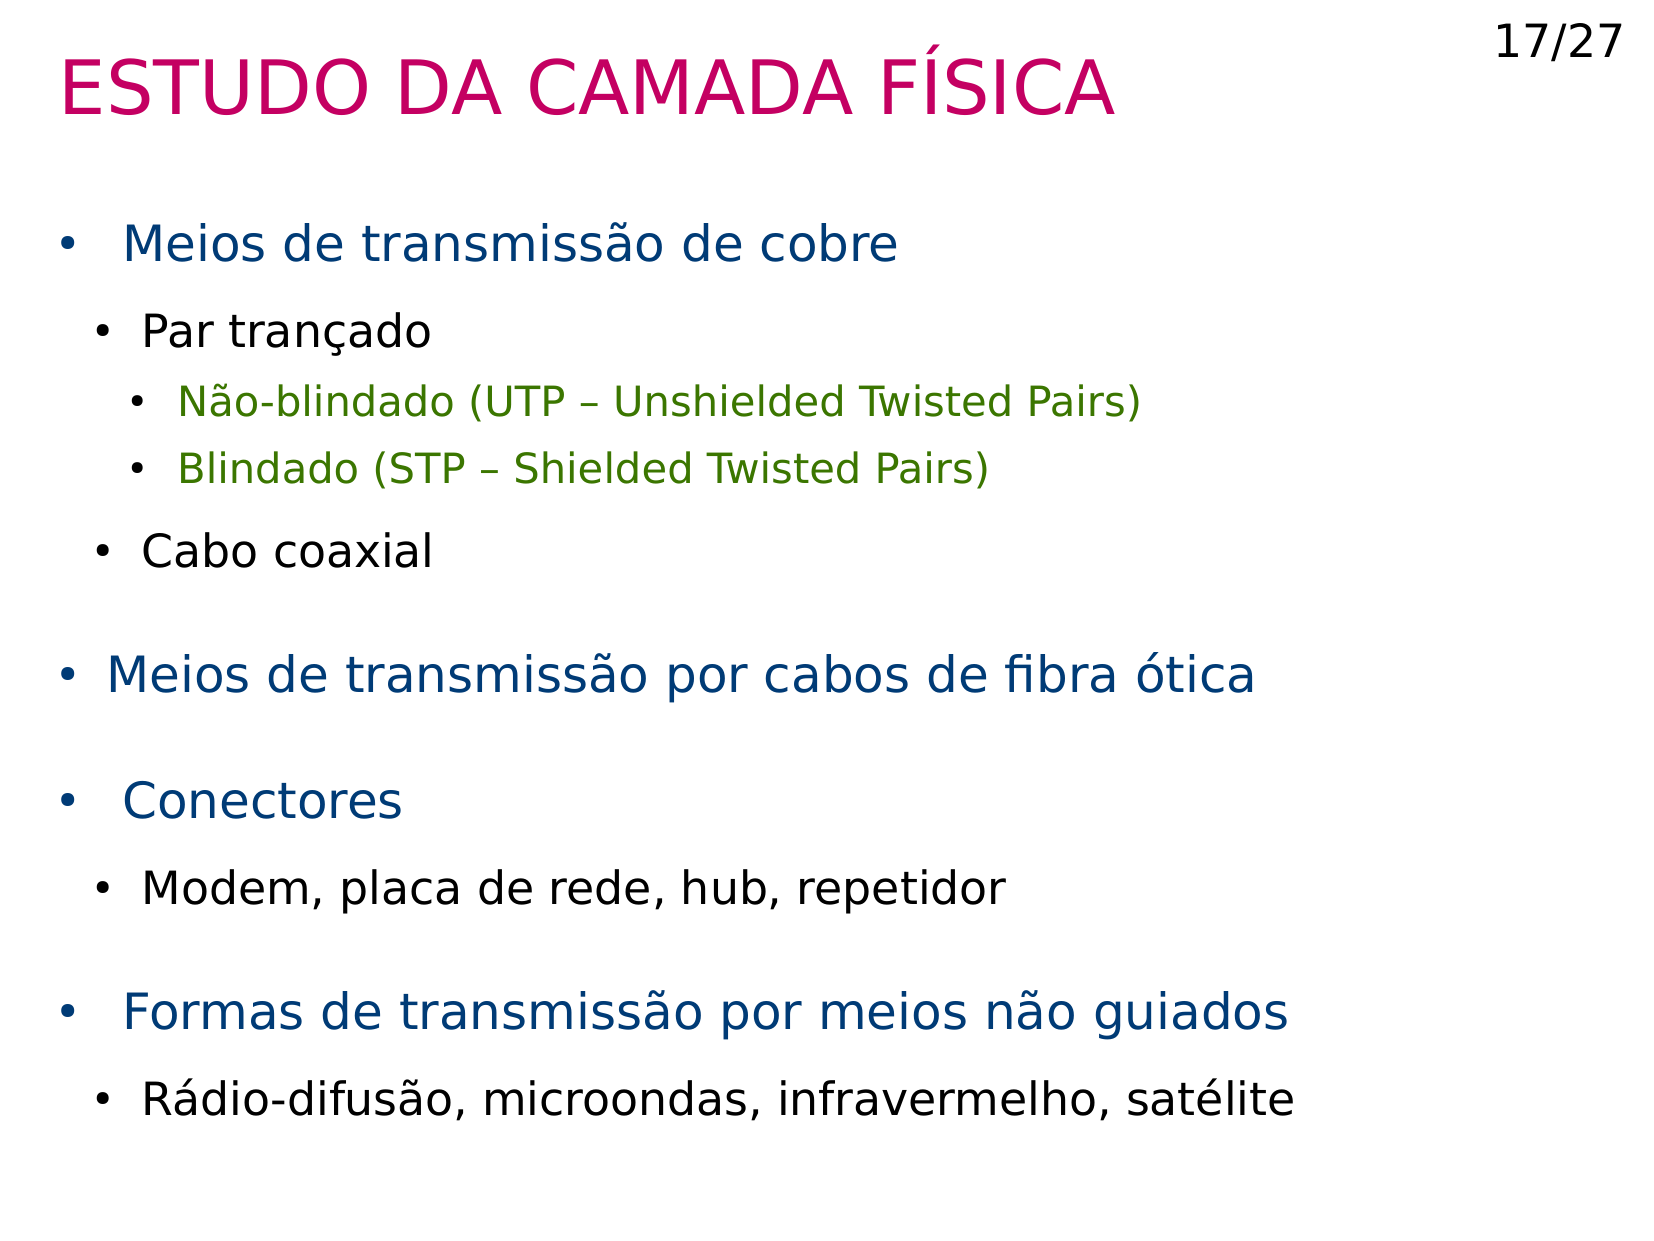

17
# ESTUDO DA CAMADA FÍSICA
 Meios de transmissão de cobre
Par trançado
Não-blindado (UTP – Unshielded Twisted Pairs)
Blindado (STP – Shielded Twisted Pairs)
Cabo coaxial
Meios de transmissão por cabos de fibra ótica
 Conectores
Modem, placa de rede, hub, repetidor
 Formas de transmissão por meios não guiados
Rádio-difusão, microondas, infravermelho, satélite